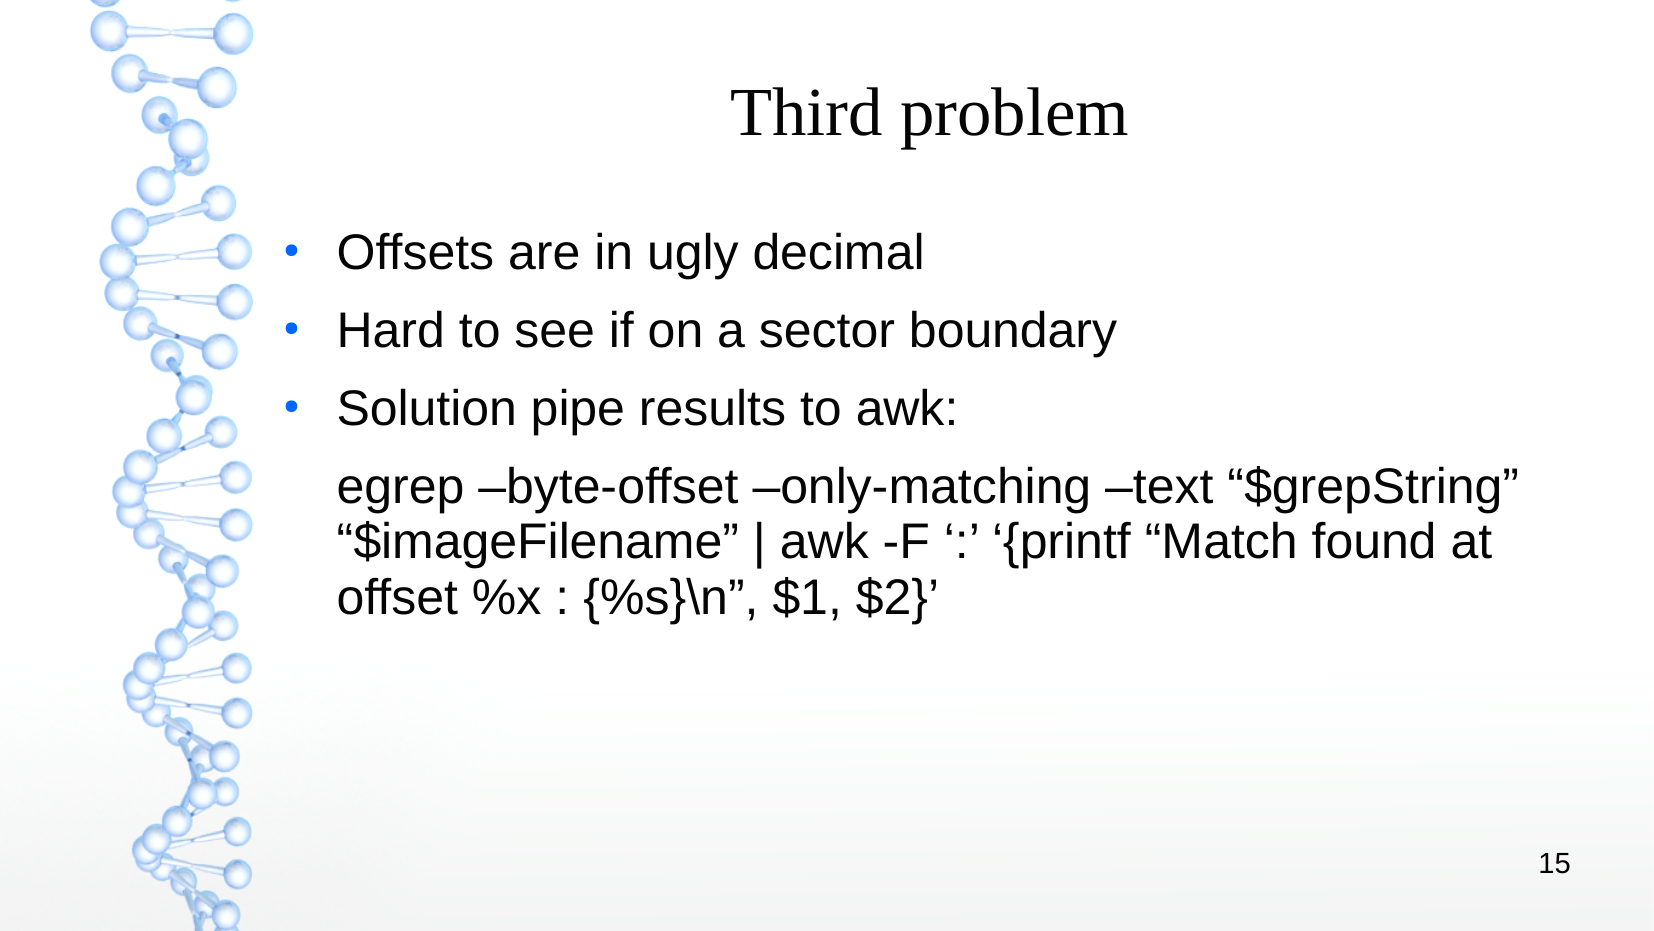

# Third problem
Offsets are in ugly decimal
Hard to see if on a sector boundary
Solution pipe results to awk:
egrep –byte-offset –only-matching –text “$grepString” “$imageFilename” | awk -F ‘:’ ‘{printf “Match found at offset %x : {%s}\n”, $1, $2}’
15